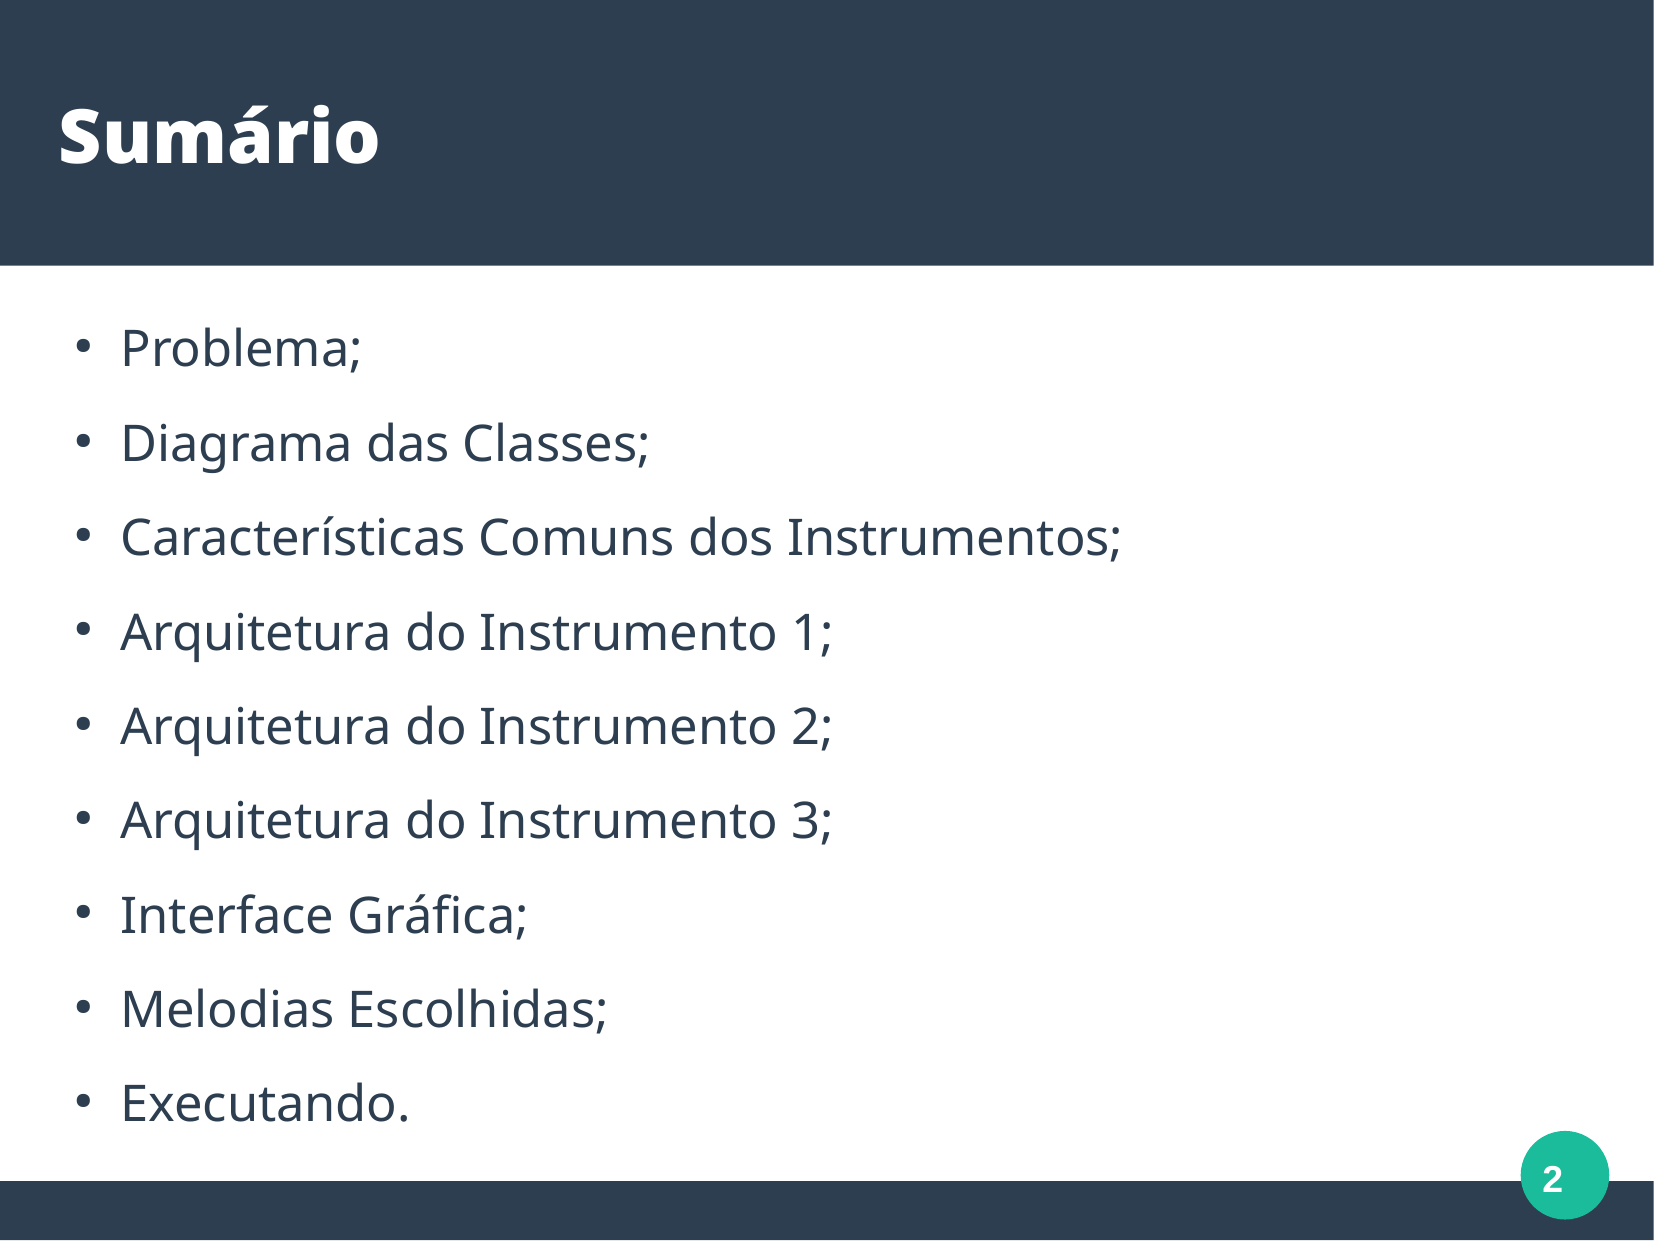

# Sumário
Problema;
Diagrama das Classes;
Características Comuns dos Instrumentos;
Arquitetura do Instrumento 1;
Arquitetura do Instrumento 2;
Arquitetura do Instrumento 3;
Interface Gráfica;
Melodias Escolhidas;
Executando.